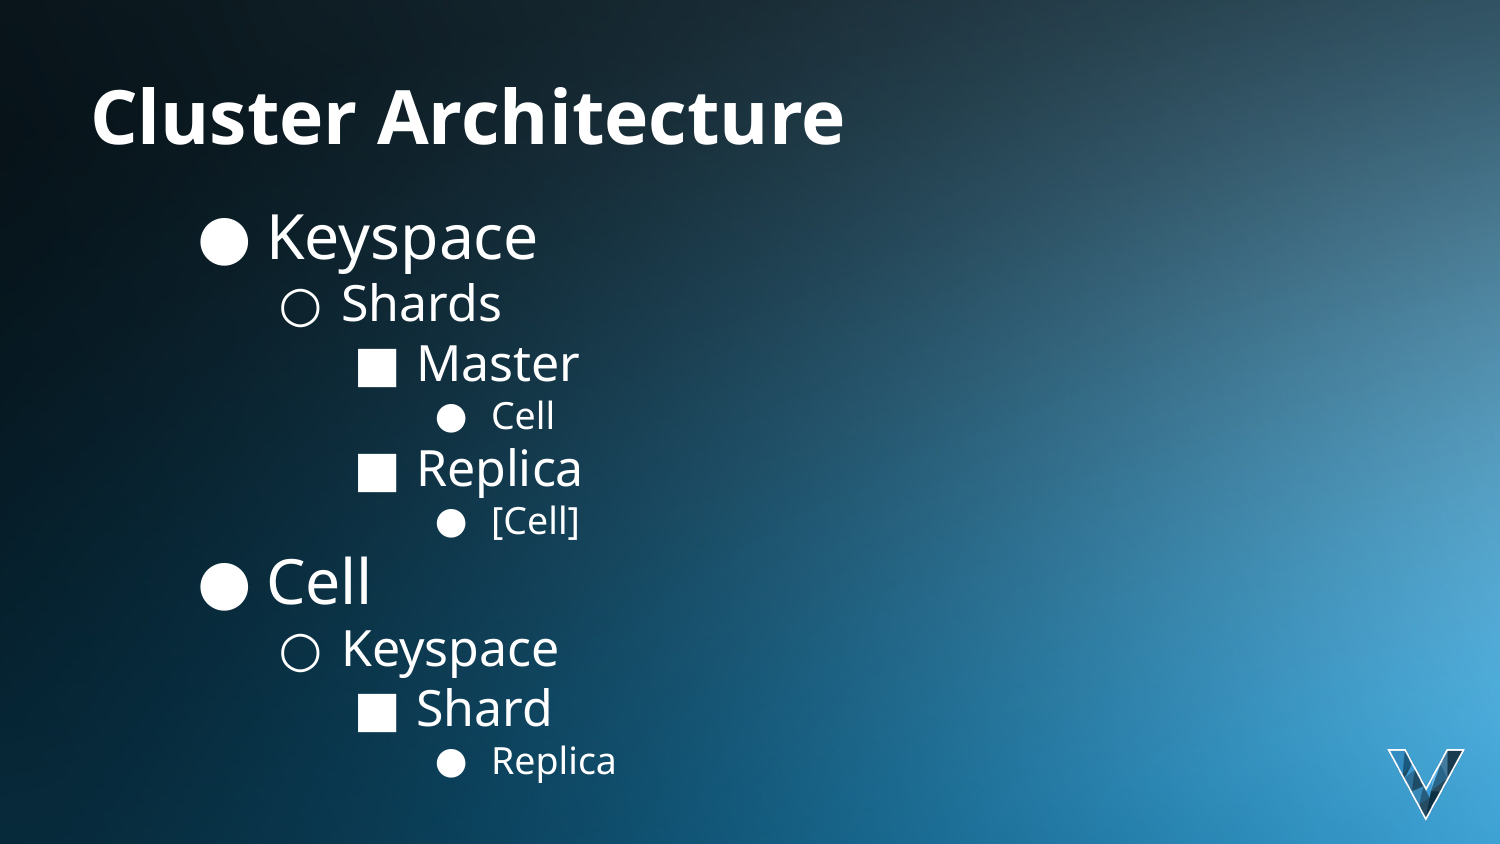

# Cluster Architecture
Keyspace
Shards
Master
Cell
Replica
[Cell]
Cell
Keyspace
Shard
Replica